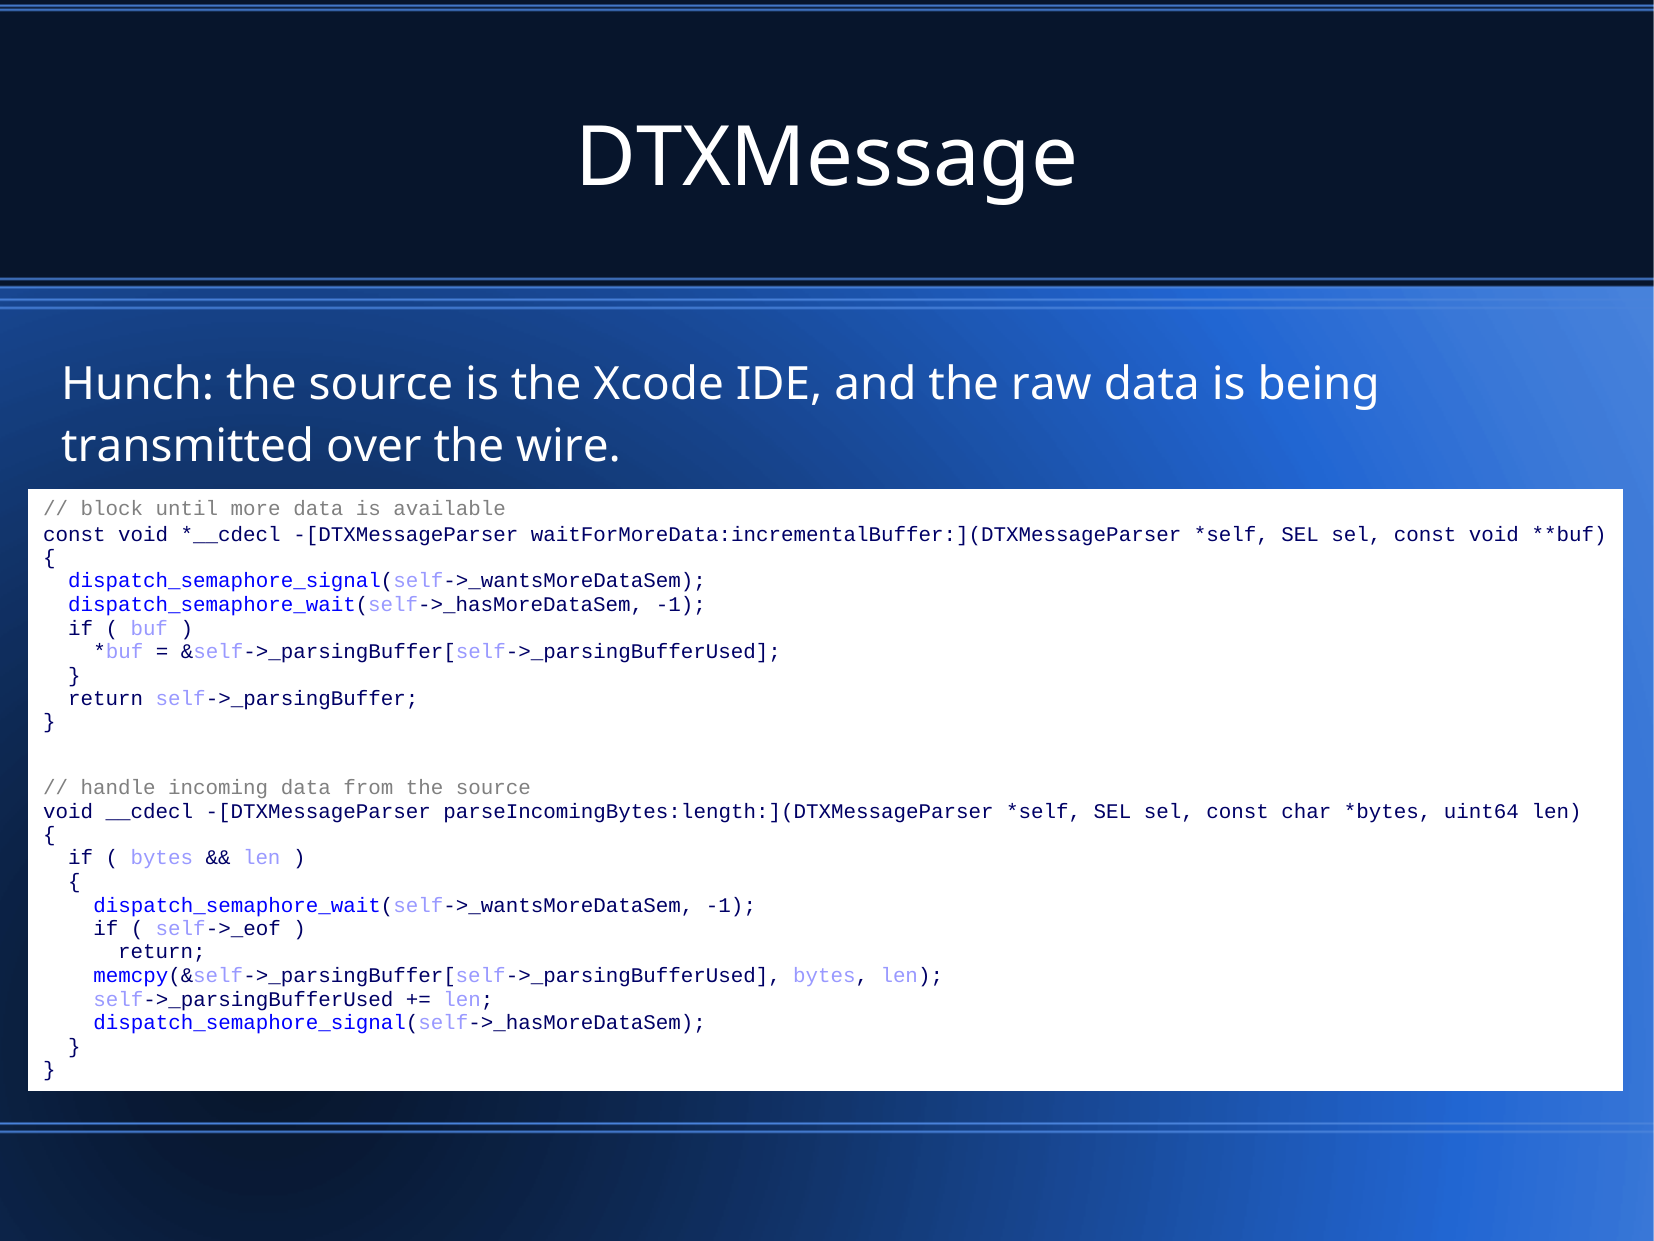

# DTXMessage
Hunch: the source is the Xcode IDE, and the raw data is being transmitted over the wire.
| ﻿// block until more data is available const void \*\_\_cdecl -[DTXMessageParser waitForMoreData:incrementalBuffer:](DTXMessageParser \*self, SEL sel, const void \*\*buf) { dispatch\_semaphore\_signal(self->\_wantsMoreDataSem); dispatch\_semaphore\_wait(self->\_hasMoreDataSem, -1); if ( buf ) \*buf = &self->\_parsingBuffer[self->\_parsingBufferUsed]; } return self->\_parsingBuffer; } // handle incoming data from the source void \_\_cdecl -[DTXMessageParser parseIncomingBytes:length:](DTXMessageParser \*self, SEL sel, const char \*bytes, uint64 len) { if ( bytes && len ) { dispatch\_semaphore\_wait(self->\_wantsMoreDataSem, -1); if ( self->\_eof ) return; memcpy(&self->\_parsingBuffer[self->\_parsingBufferUsed], bytes, len); self->\_parsingBufferUsed += len; dispatch\_semaphore\_signal(self->\_hasMoreDataSem); } } |
| --- |